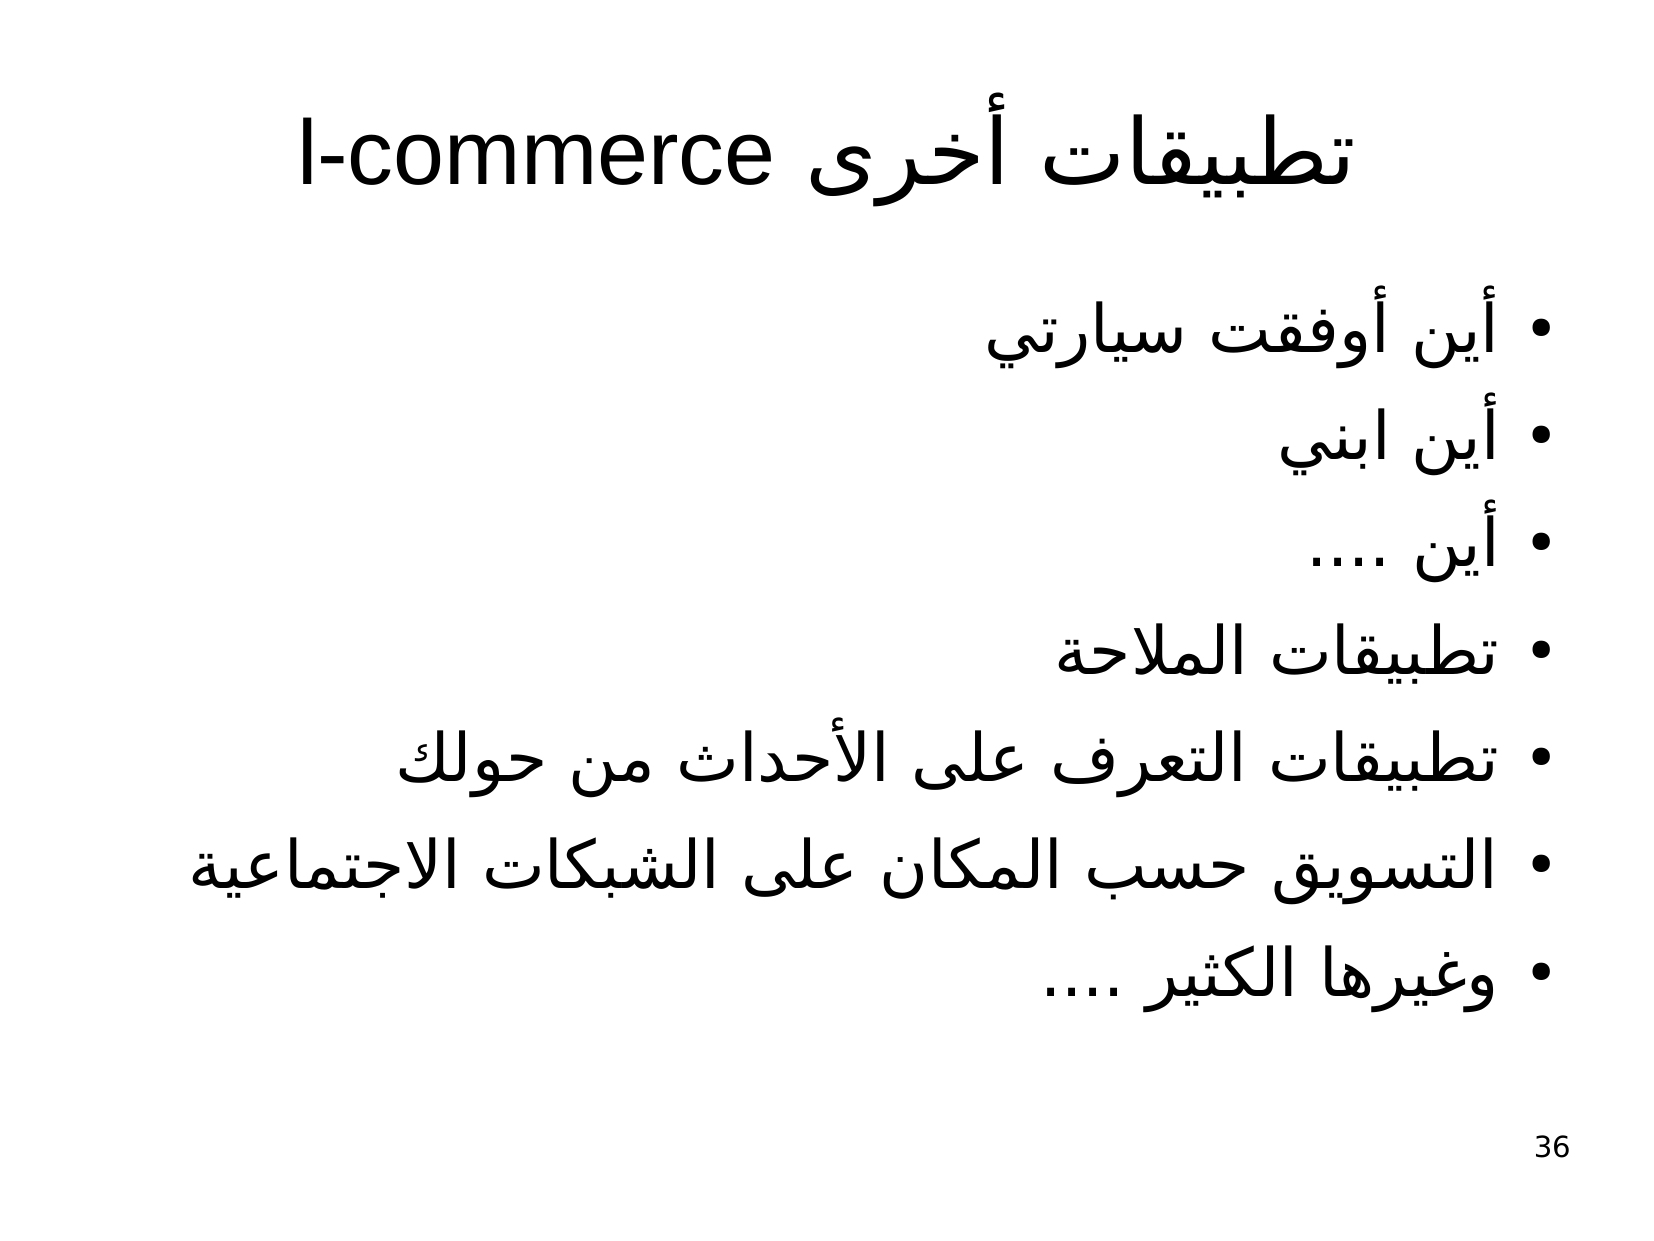

# تطبيقات أخرى l-commerce
أين أوفقت سيارتي
أين ابني
أين ....
تطبيقات الملاحة
تطبيقات التعرف على الأحداث من حولك
التسويق حسب المكان على الشبكات الاجتماعية
وغيرها الكثير ....
36